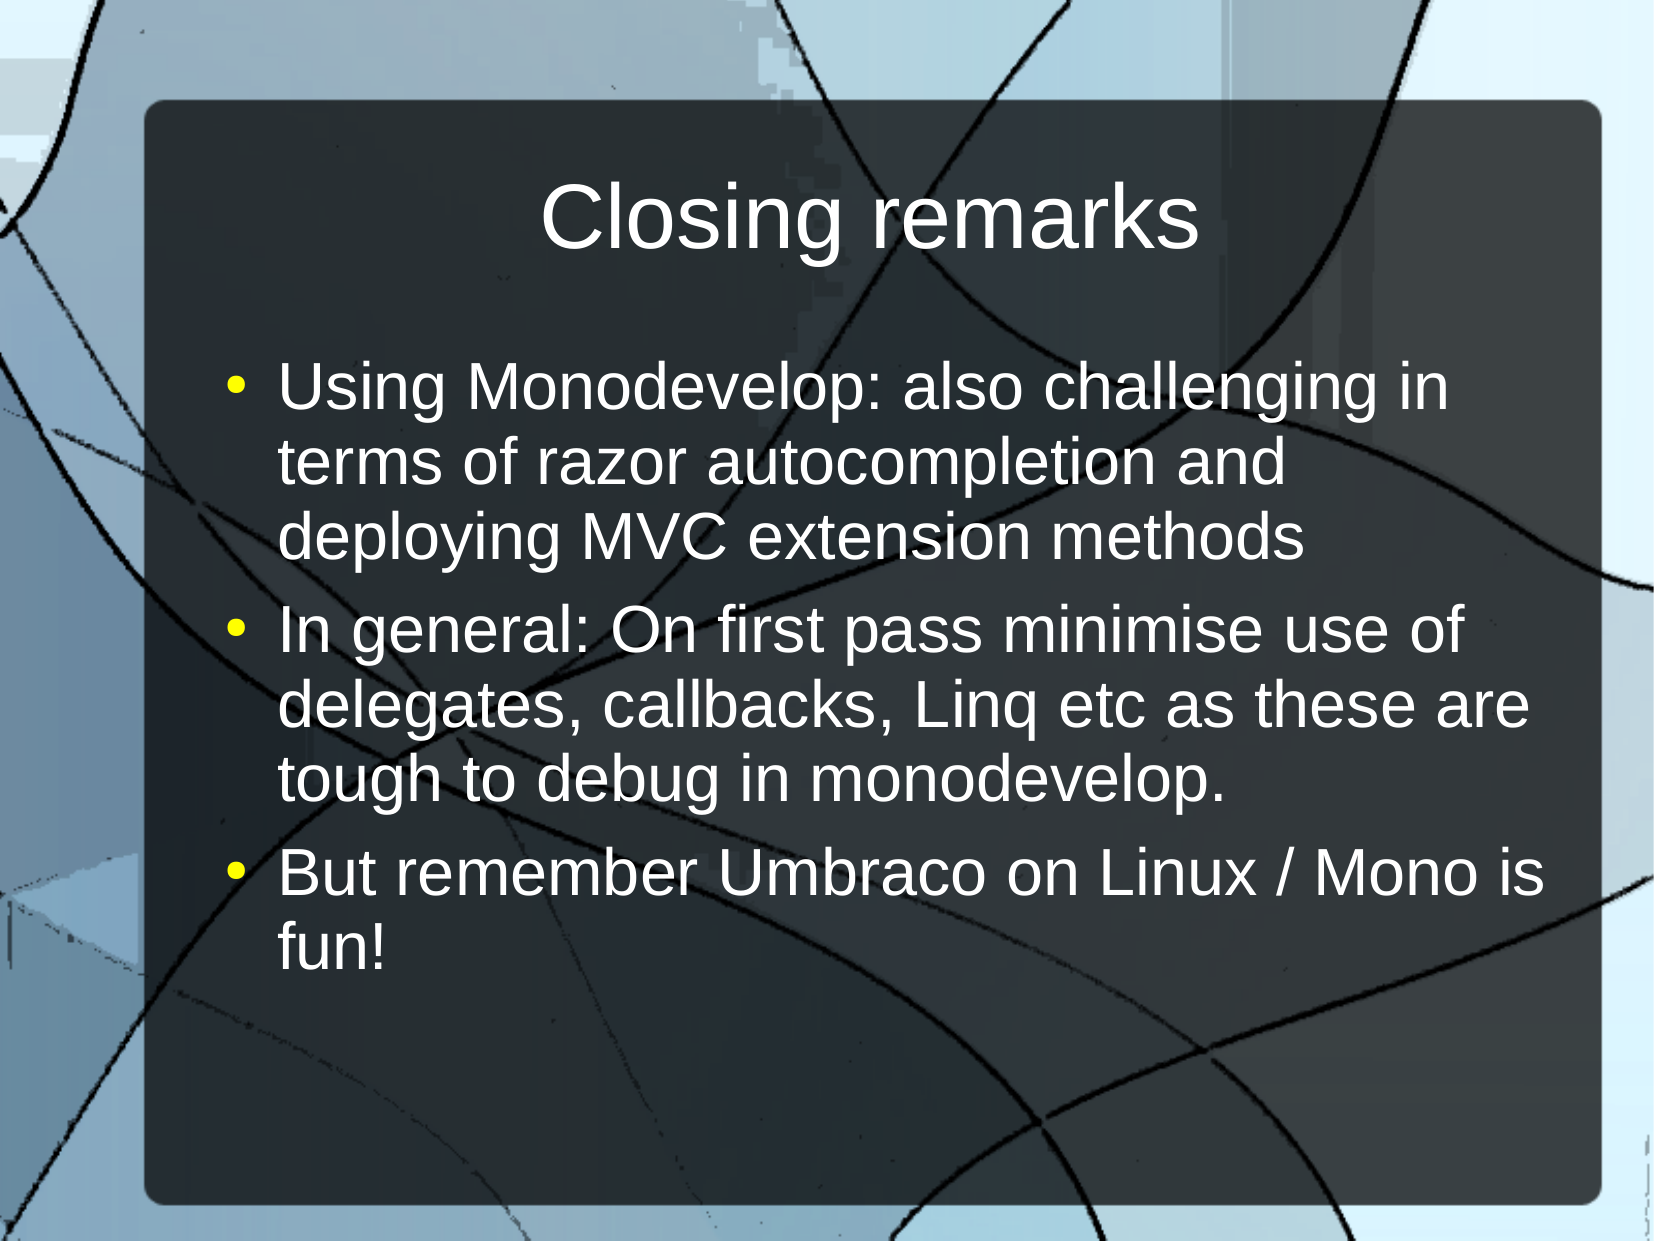

# Closing remarks
Using Monodevelop: also challenging in terms of razor autocompletion and deploying MVC extension methods
In general: On first pass minimise use of delegates, callbacks, Linq etc as these are tough to debug in monodevelop.
But remember Umbraco on Linux / Mono is fun!